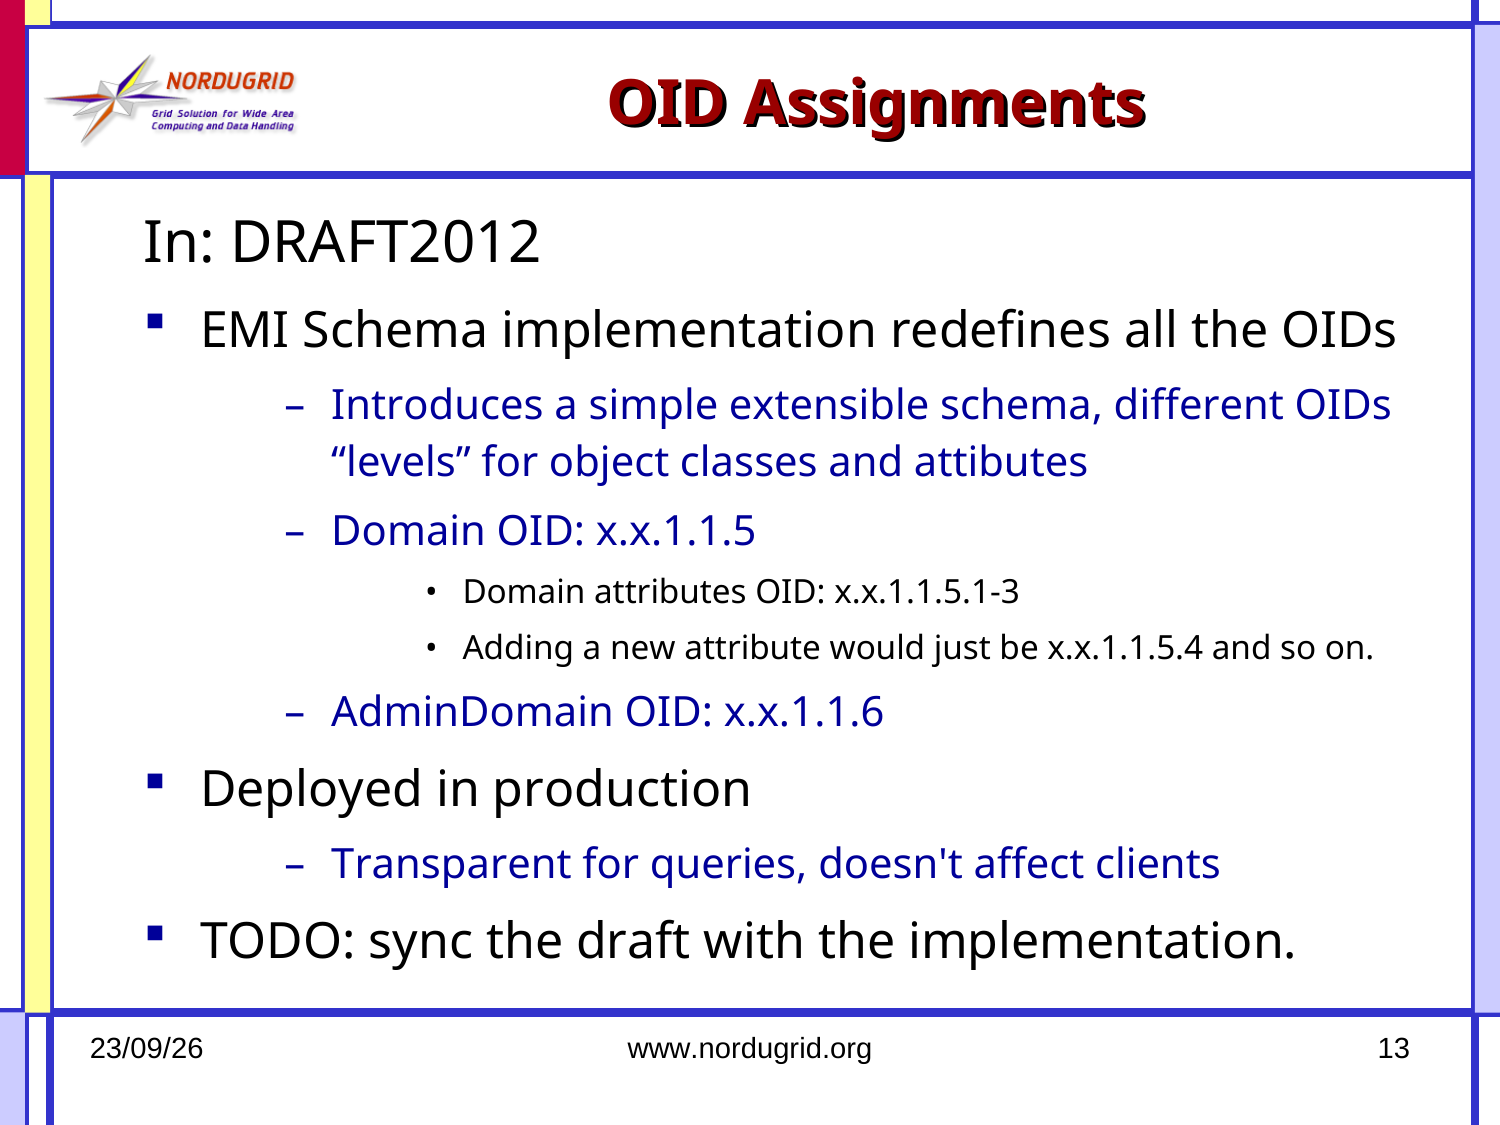

# OID Assignments
In: DRAFT2012
EMI Schema implementation redefines all the OIDs
Introduces a simple extensible schema, different OIDs “levels” for object classes and attibutes
Domain OID: x.x.1.1.5
Domain attributes OID: x.x.1.1.5.1-3
Adding a new attribute would just be x.x.1.1.5.4 and so on.
AdminDomain OID: x.x.1.1.6
Deployed in production
Transparent for queries, doesn't affect clients
TODO: sync the draft with the implementation.
www.nordugrid.org
13